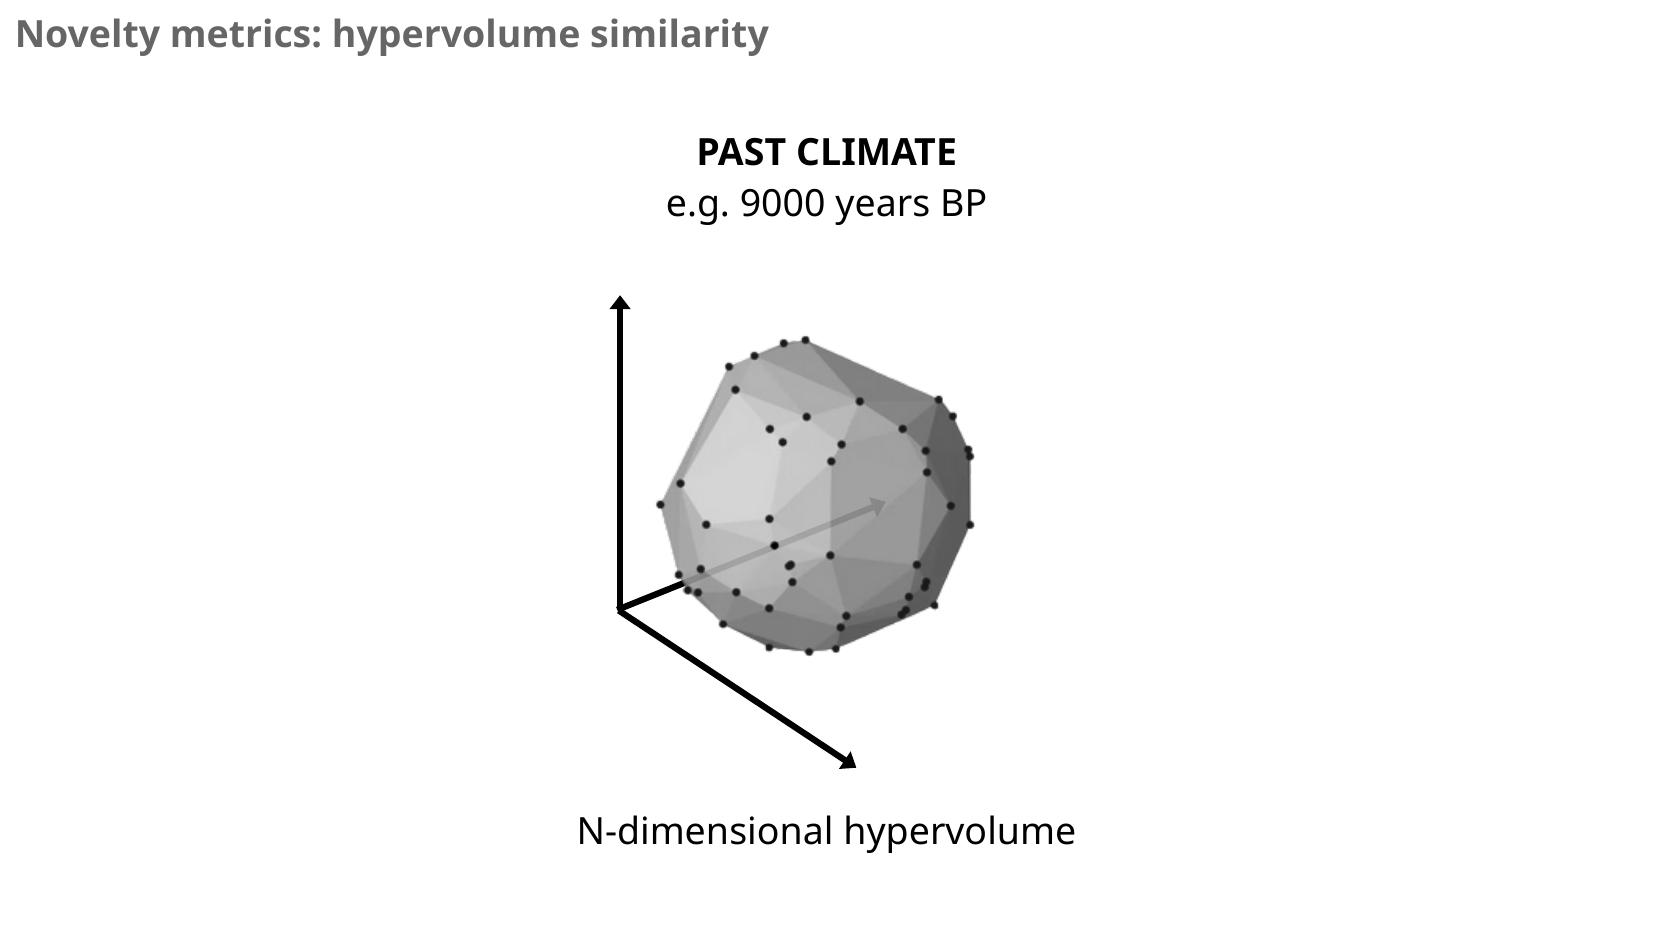

Novelty metrics: hypervolume similarity
PAST CLIMATE
e.g. 9000 years BP
N-dimensional hypervolume